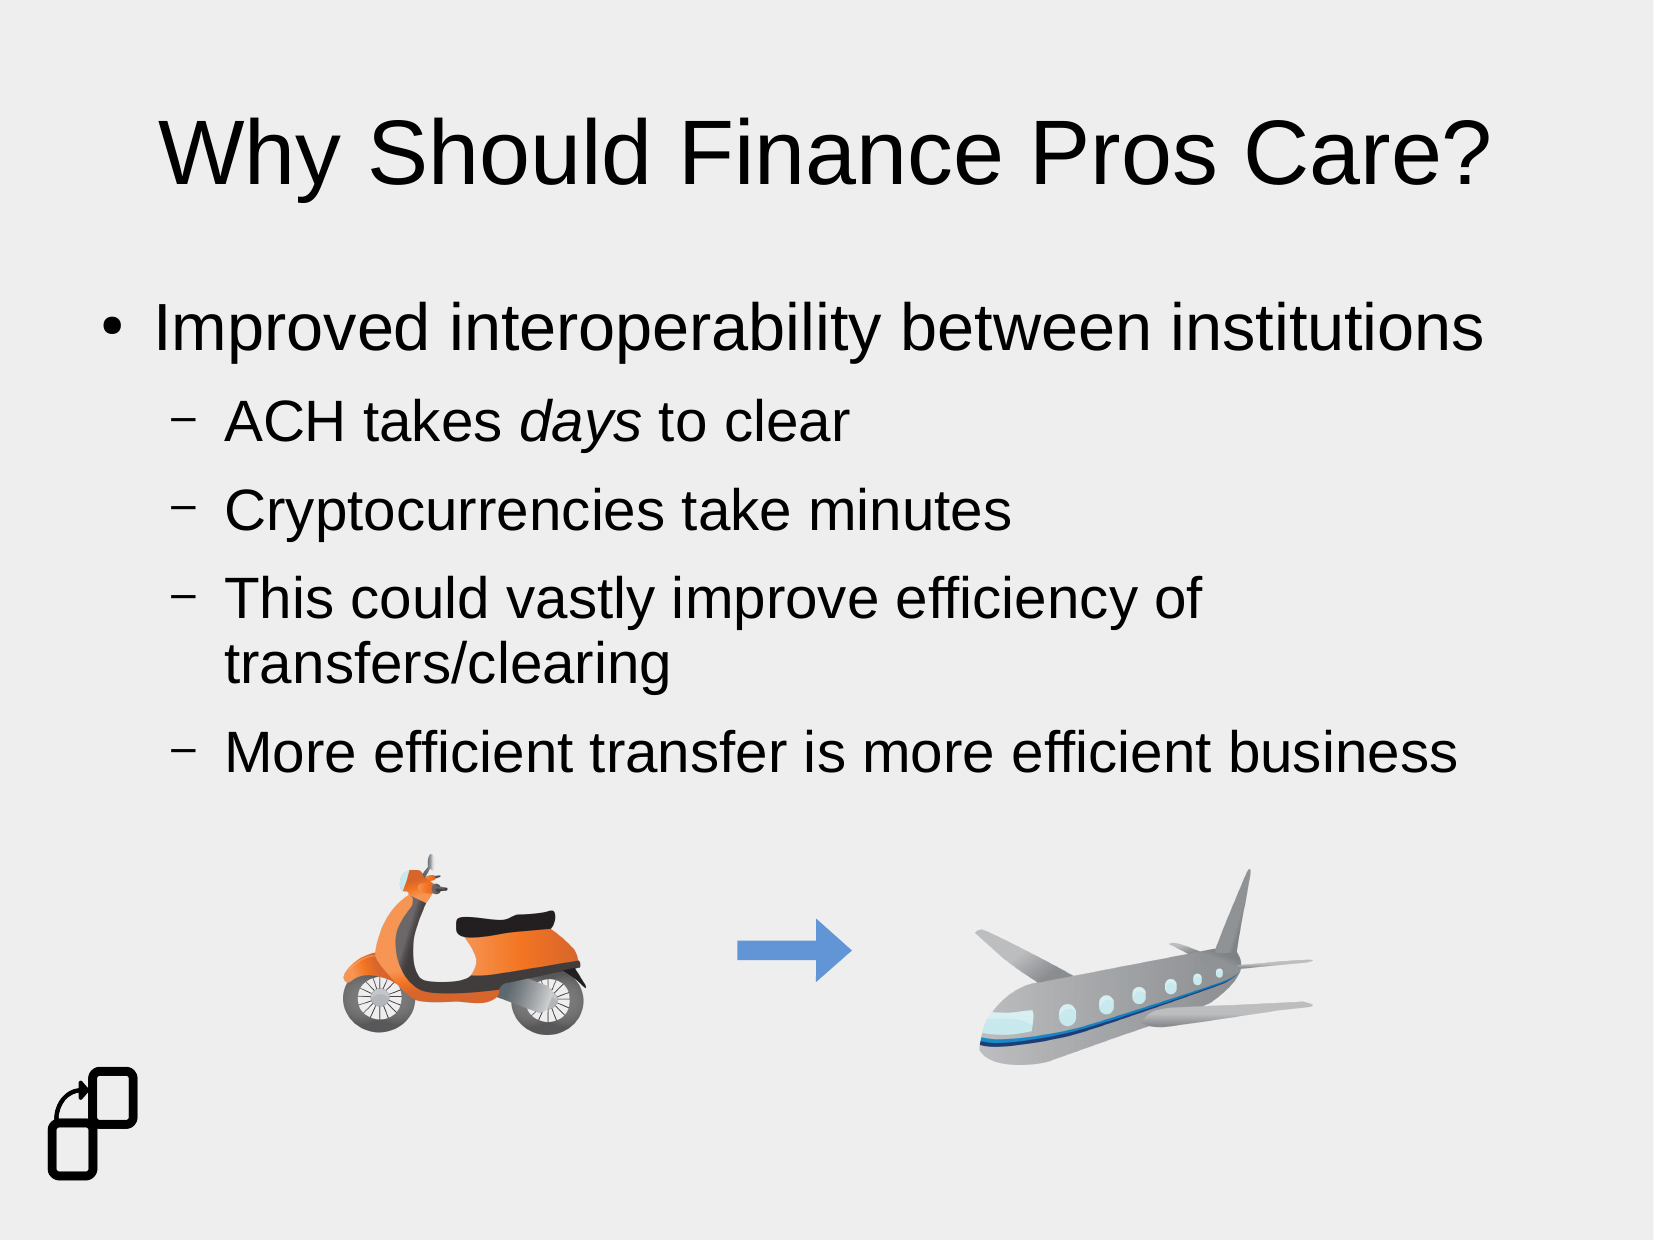

# Why Should Finance Pros Care?
Improved interoperability between institutions
ACH takes days to clear
Cryptocurrencies take minutes
This could vastly improve efficiency of transfers/clearing
More efficient transfer is more efficient business